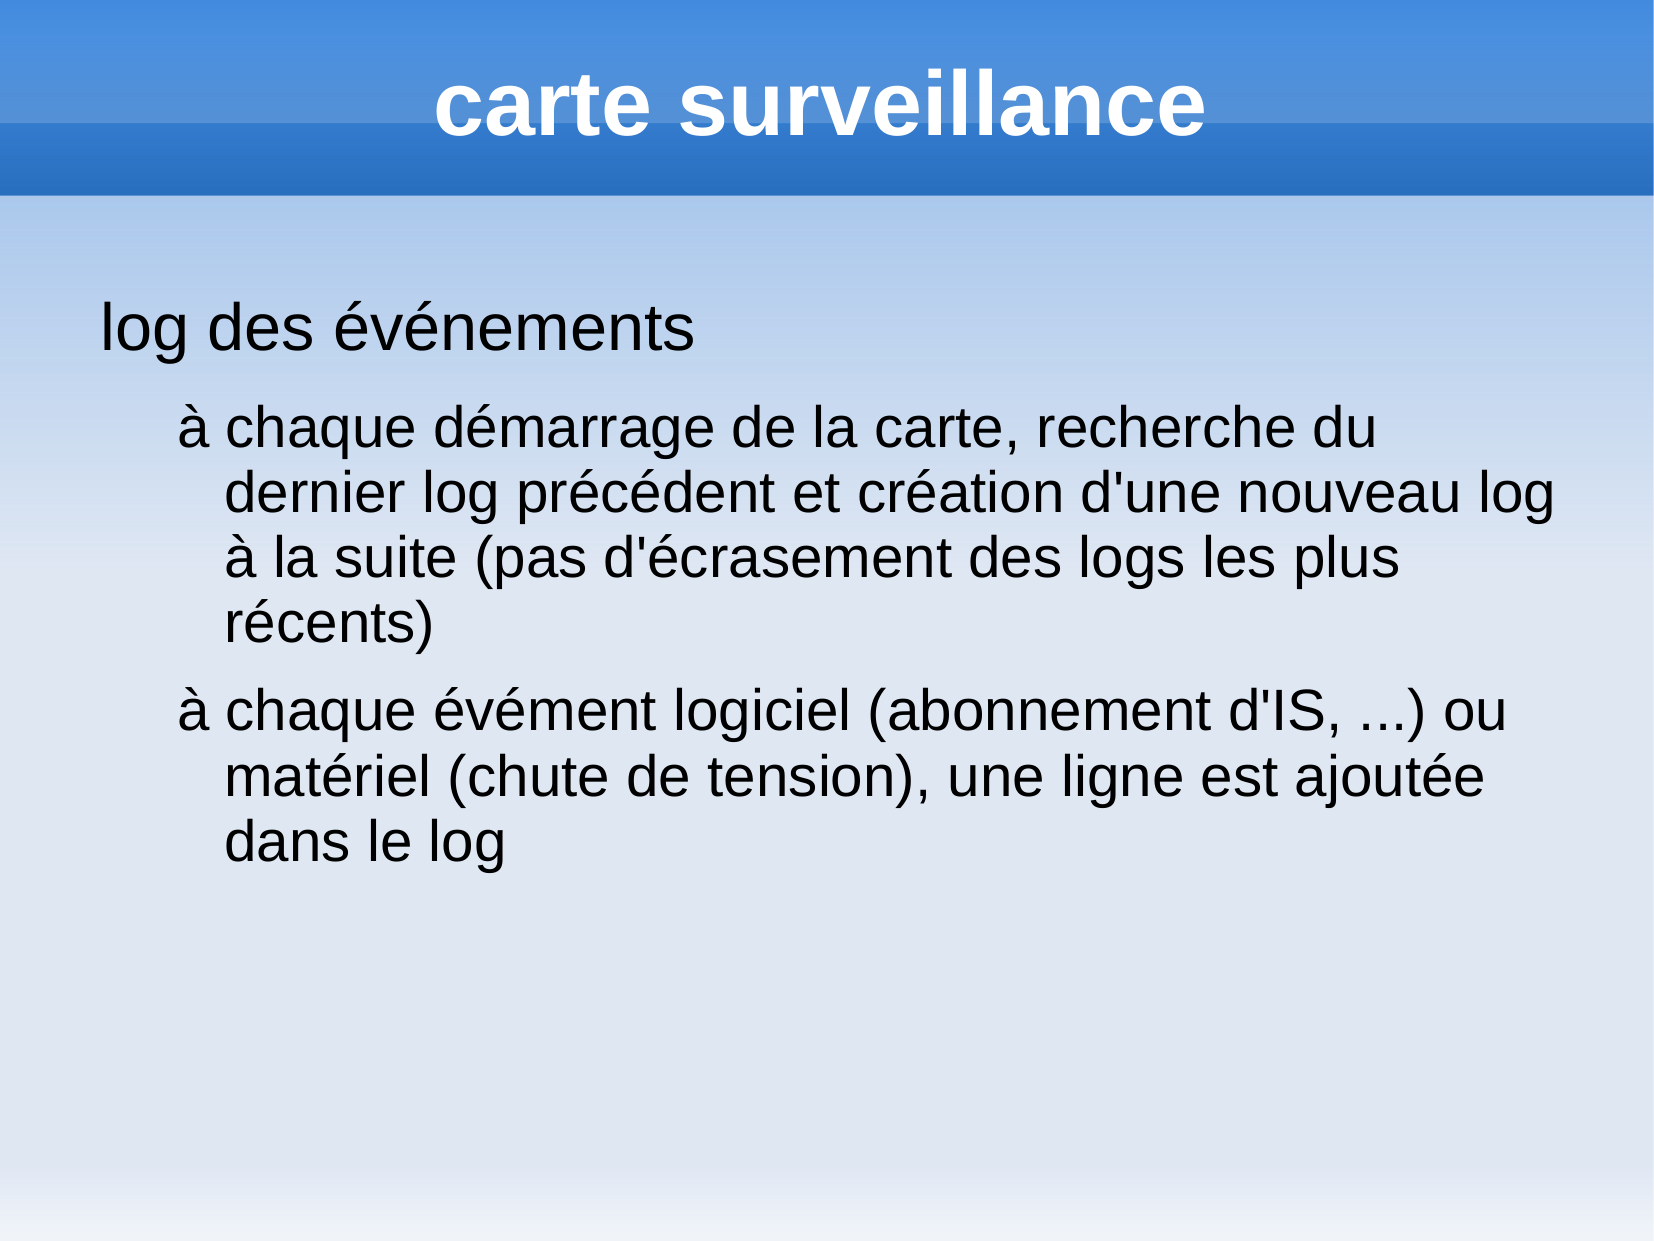

# carte surveillance
log des événements
à chaque démarrage de la carte, recherche du dernier log précédent et création d'une nouveau log à la suite (pas d'écrasement des logs les plus récents)
à chaque évément logiciel (abonnement d'IS, ...) ou matériel (chute de tension), une ligne est ajoutée dans le log